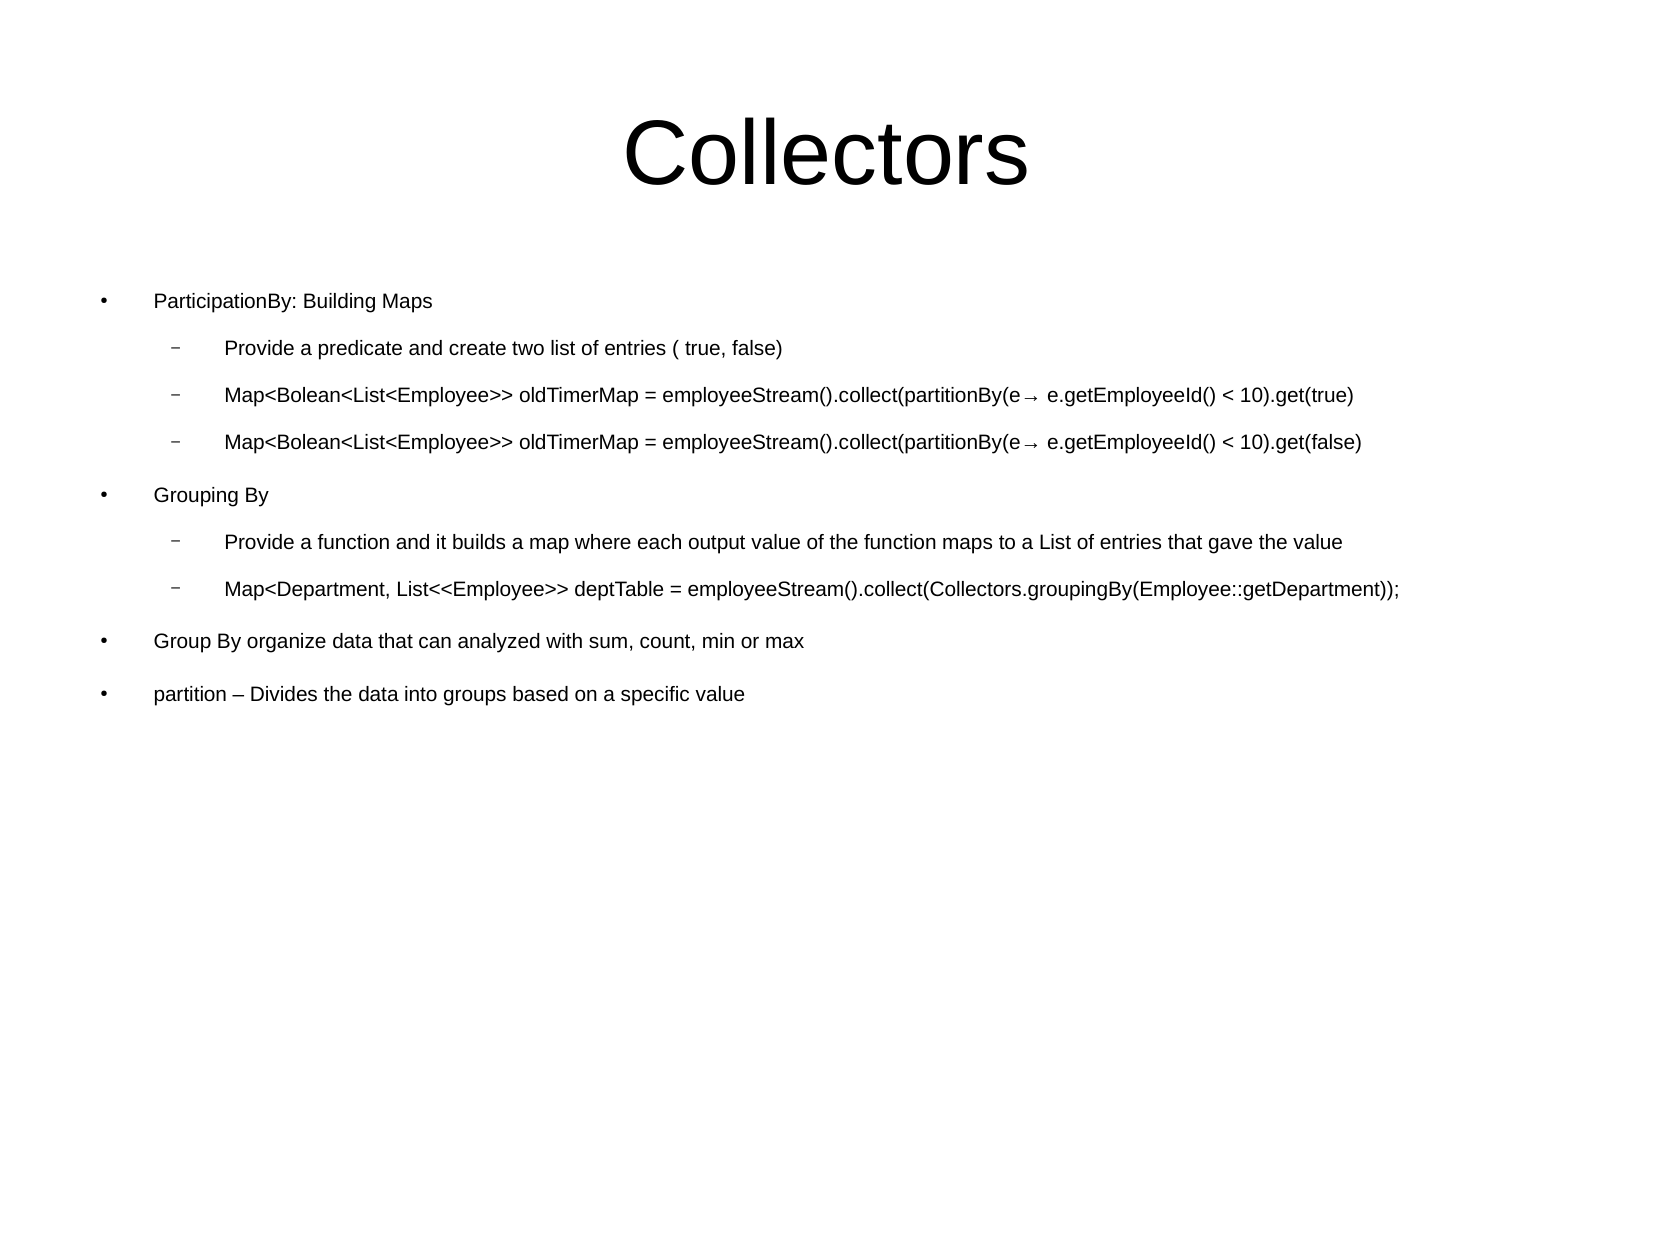

# Collectors
ParticipationBy: Building Maps
Provide a predicate and create two list of entries ( true, false)
Map<Bolean<List<Employee>> oldTimerMap = employeeStream().collect(partitionBy(e→ e.getEmployeeId() < 10).get(true)
Map<Bolean<List<Employee>> oldTimerMap = employeeStream().collect(partitionBy(e→ e.getEmployeeId() < 10).get(false)
Grouping By
Provide a function and it builds a map where each output value of the function maps to a List of entries that gave the value
Map<Department, List<<Employee>> deptTable = employeeStream().collect(Collectors.groupingBy(Employee::getDepartment));
Group By organize data that can analyzed with sum, count, min or max
partition – Divides the data into groups based on a specific value